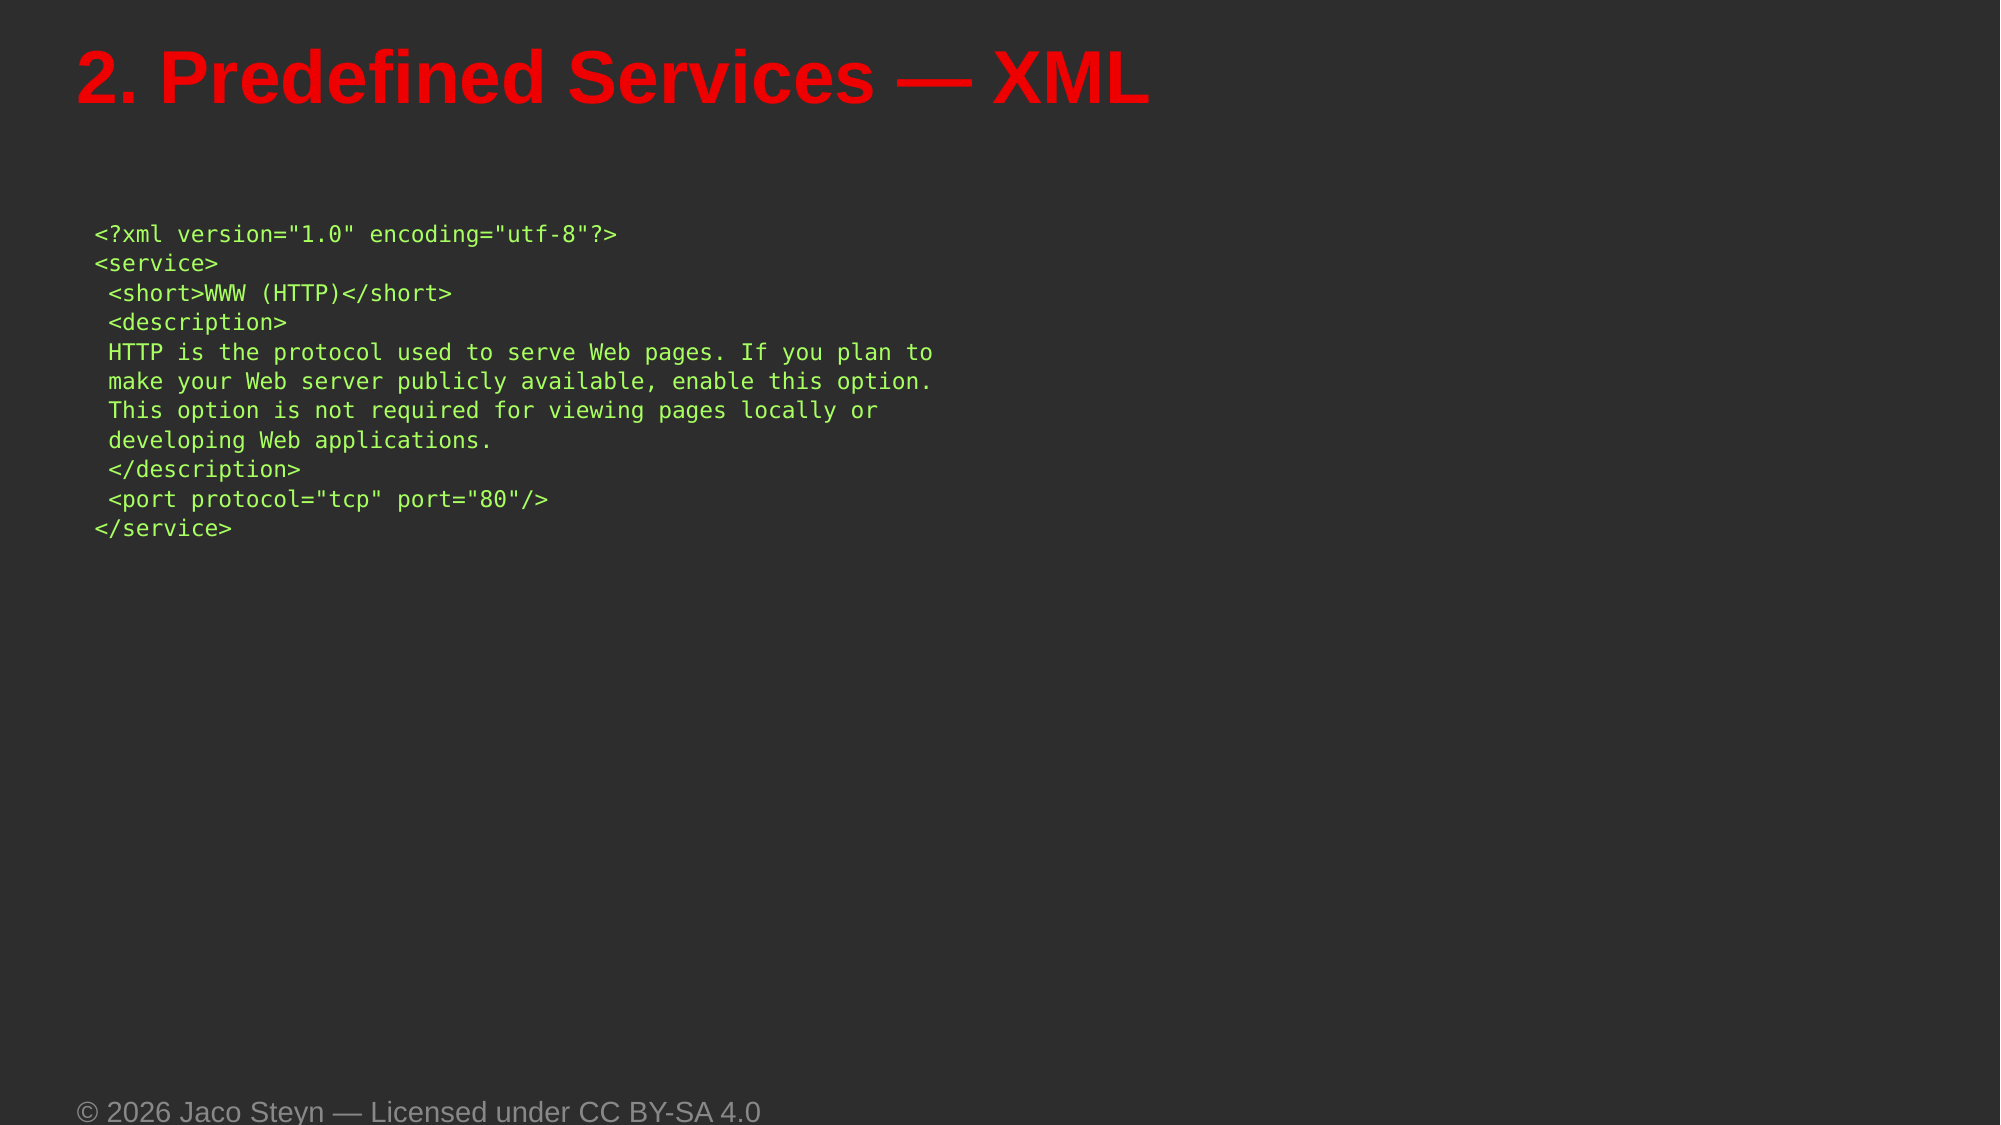

2. Predefined Services — XML
<?xml version="1.0" encoding="utf-8"?>
<service>
 <short>WWW (HTTP)</short>
 <description>
 HTTP is the protocol used to serve Web pages. If you plan to
 make your Web server publicly available, enable this option.
 This option is not required for viewing pages locally or
 developing Web applications.
 </description>
 <port protocol="tcp" port="80"/>
</service>
© 2026 Jaco Steyn — Licensed under CC BY-SA 4.0